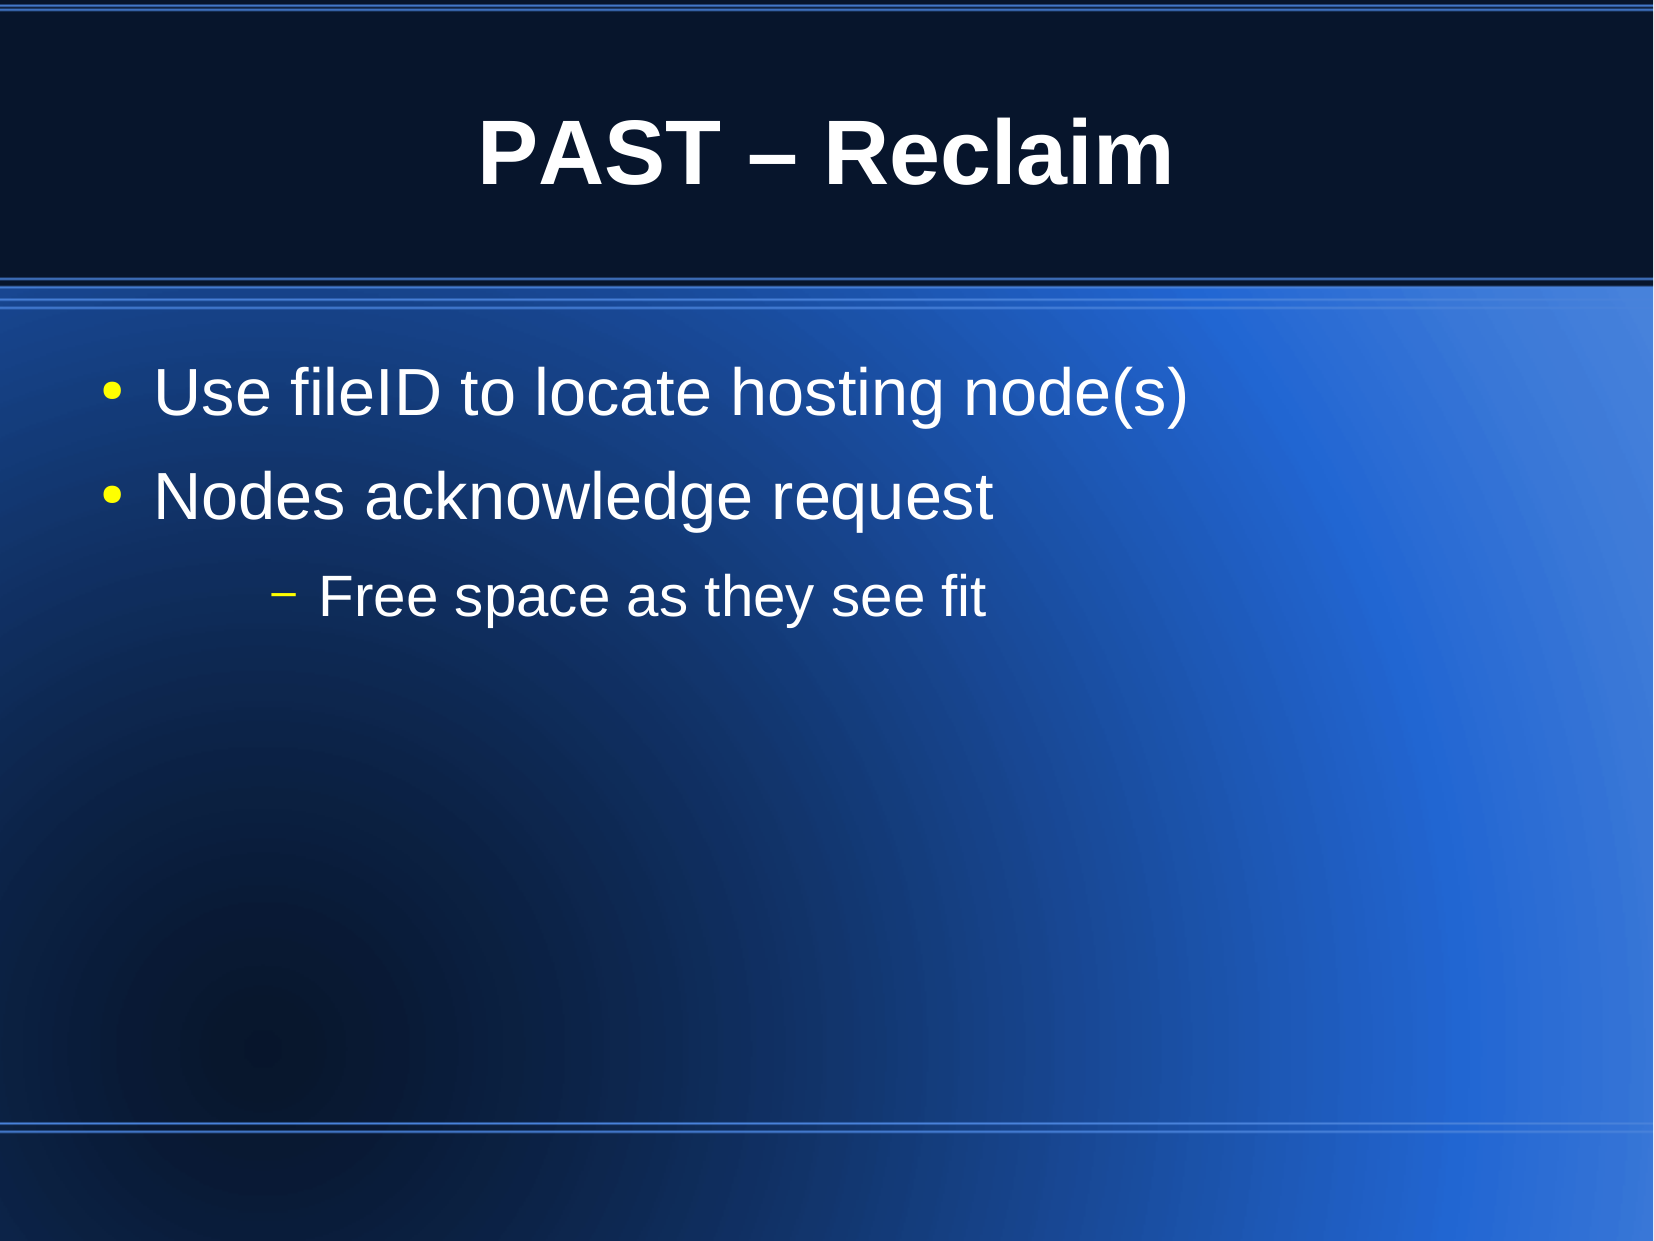

# PAST – Reclaim
Use fileID to locate hosting node(s)
Nodes acknowledge request
Free space as they see fit